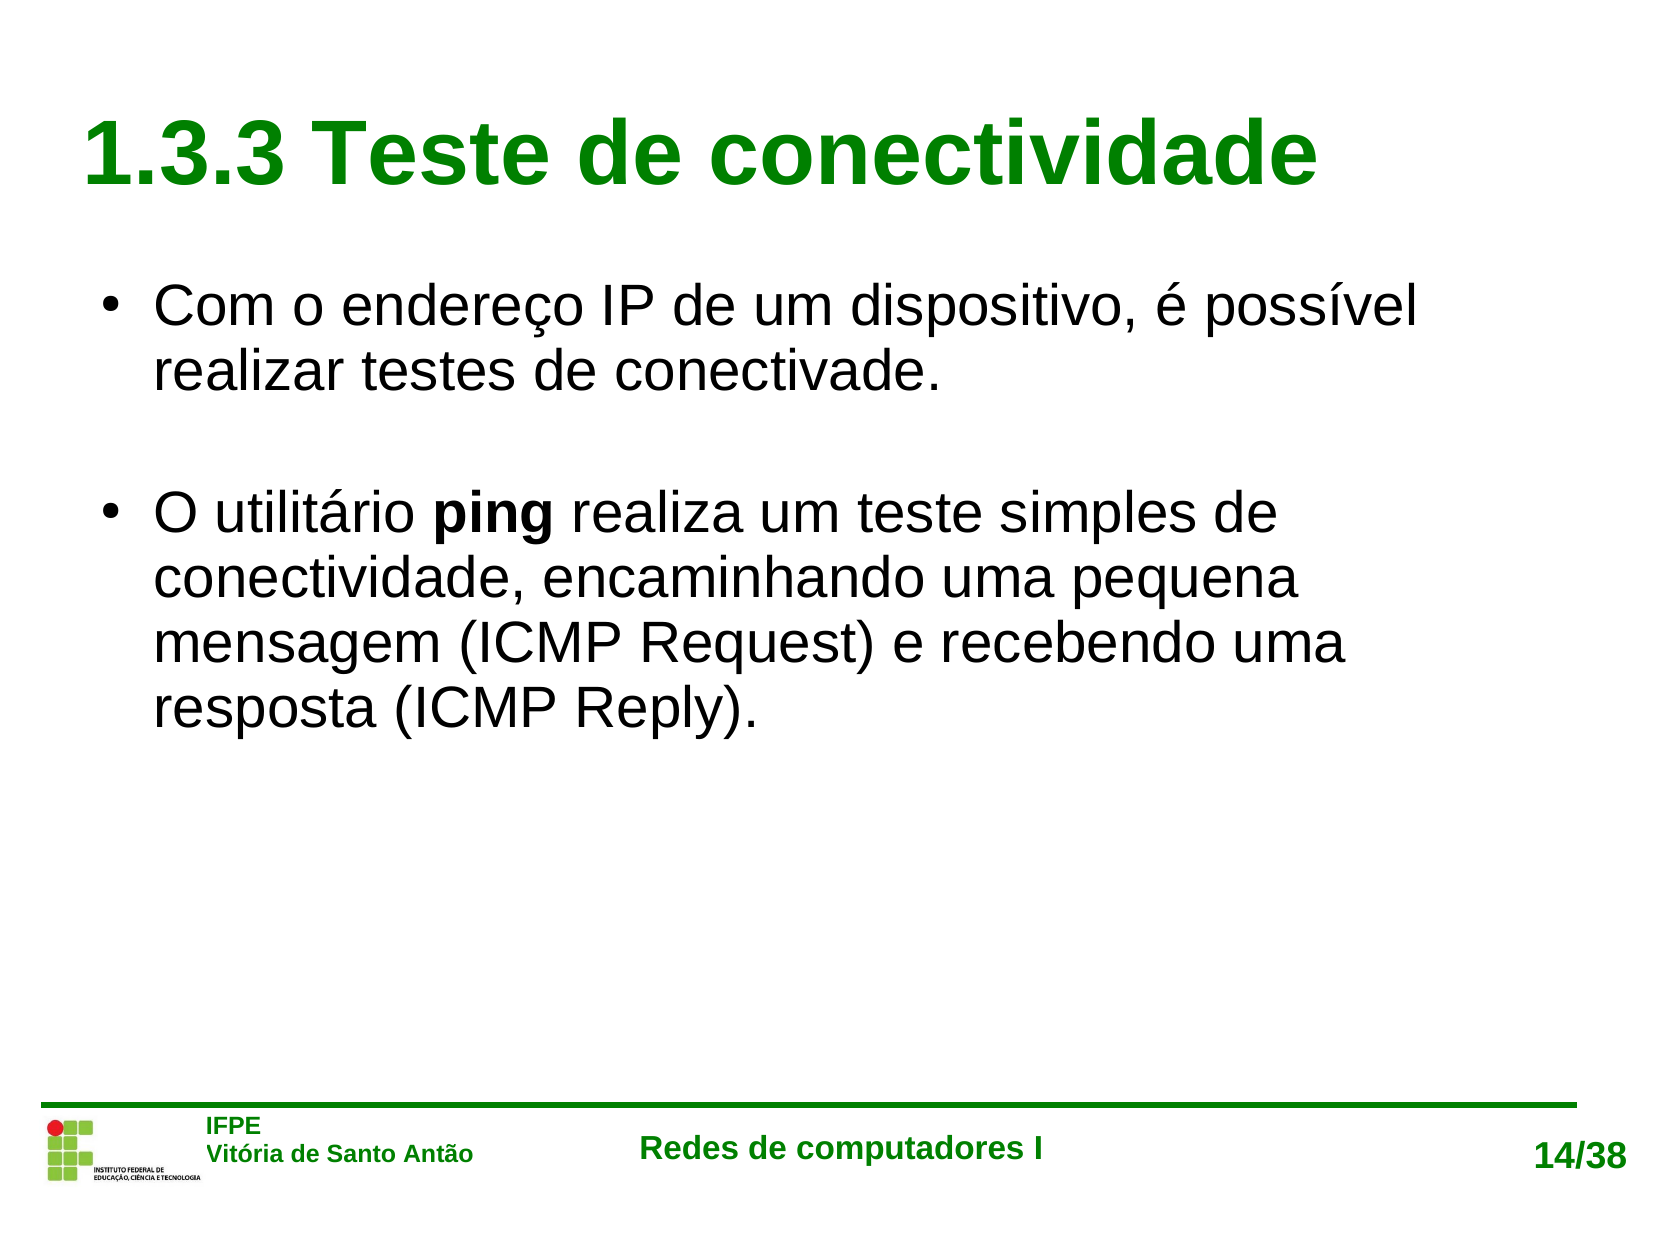

# 1.3.3 Teste de conectividade
Com o endereço IP de um dispositivo, é possível realizar testes de conectivade.
O utilitário ping realiza um teste simples de conectividade, encaminhando uma pequena mensagem (ICMP Request) e recebendo uma resposta (ICMP Reply).